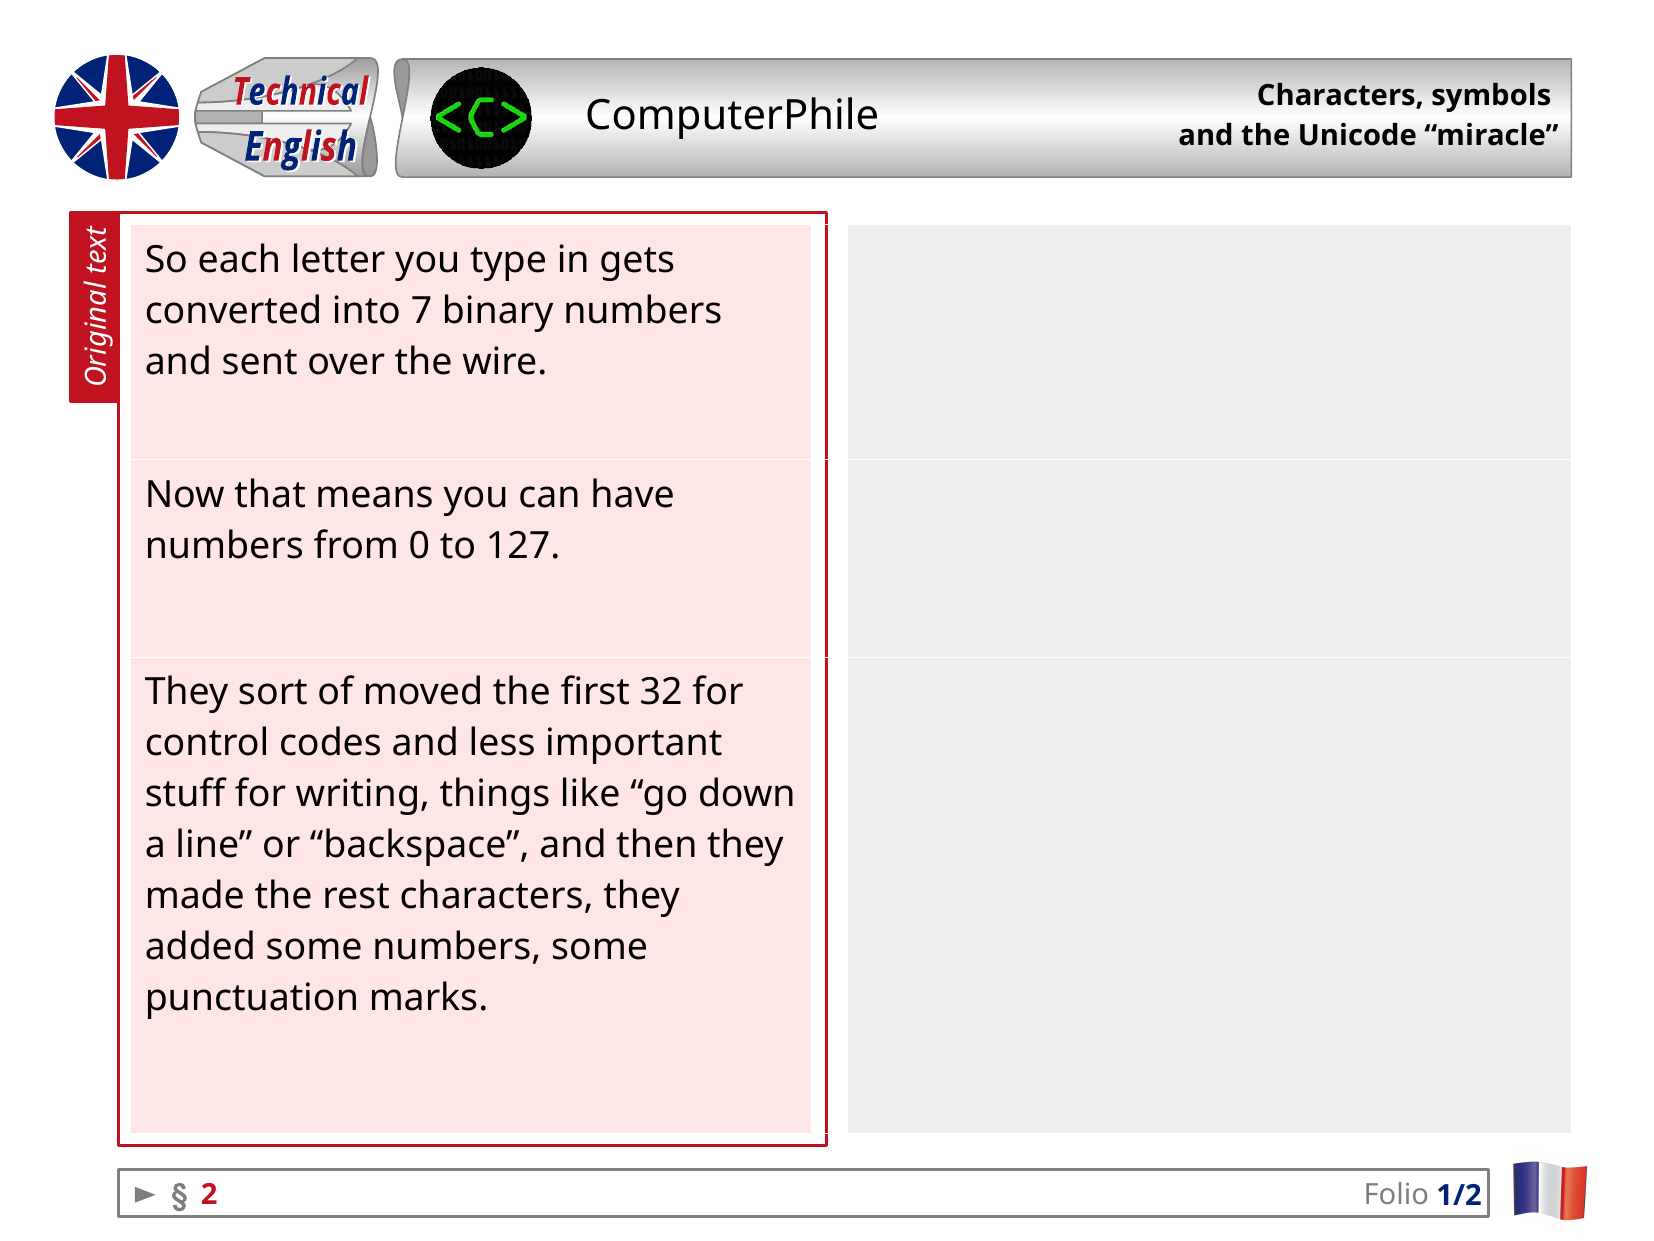

#
| So each letter you type in gets converted into 7 binary numbers and sent over the wire. | | |
| --- | --- | --- |
| Now that means you can have numbers from 0 to 127. | | |
| They sort of moved the first 32 for control codes and less important stuff for writing, things like “go down a line” or “backspace”, and then they made the rest characters, they added some numbers, some punctuation marks. | | |
2
1/2